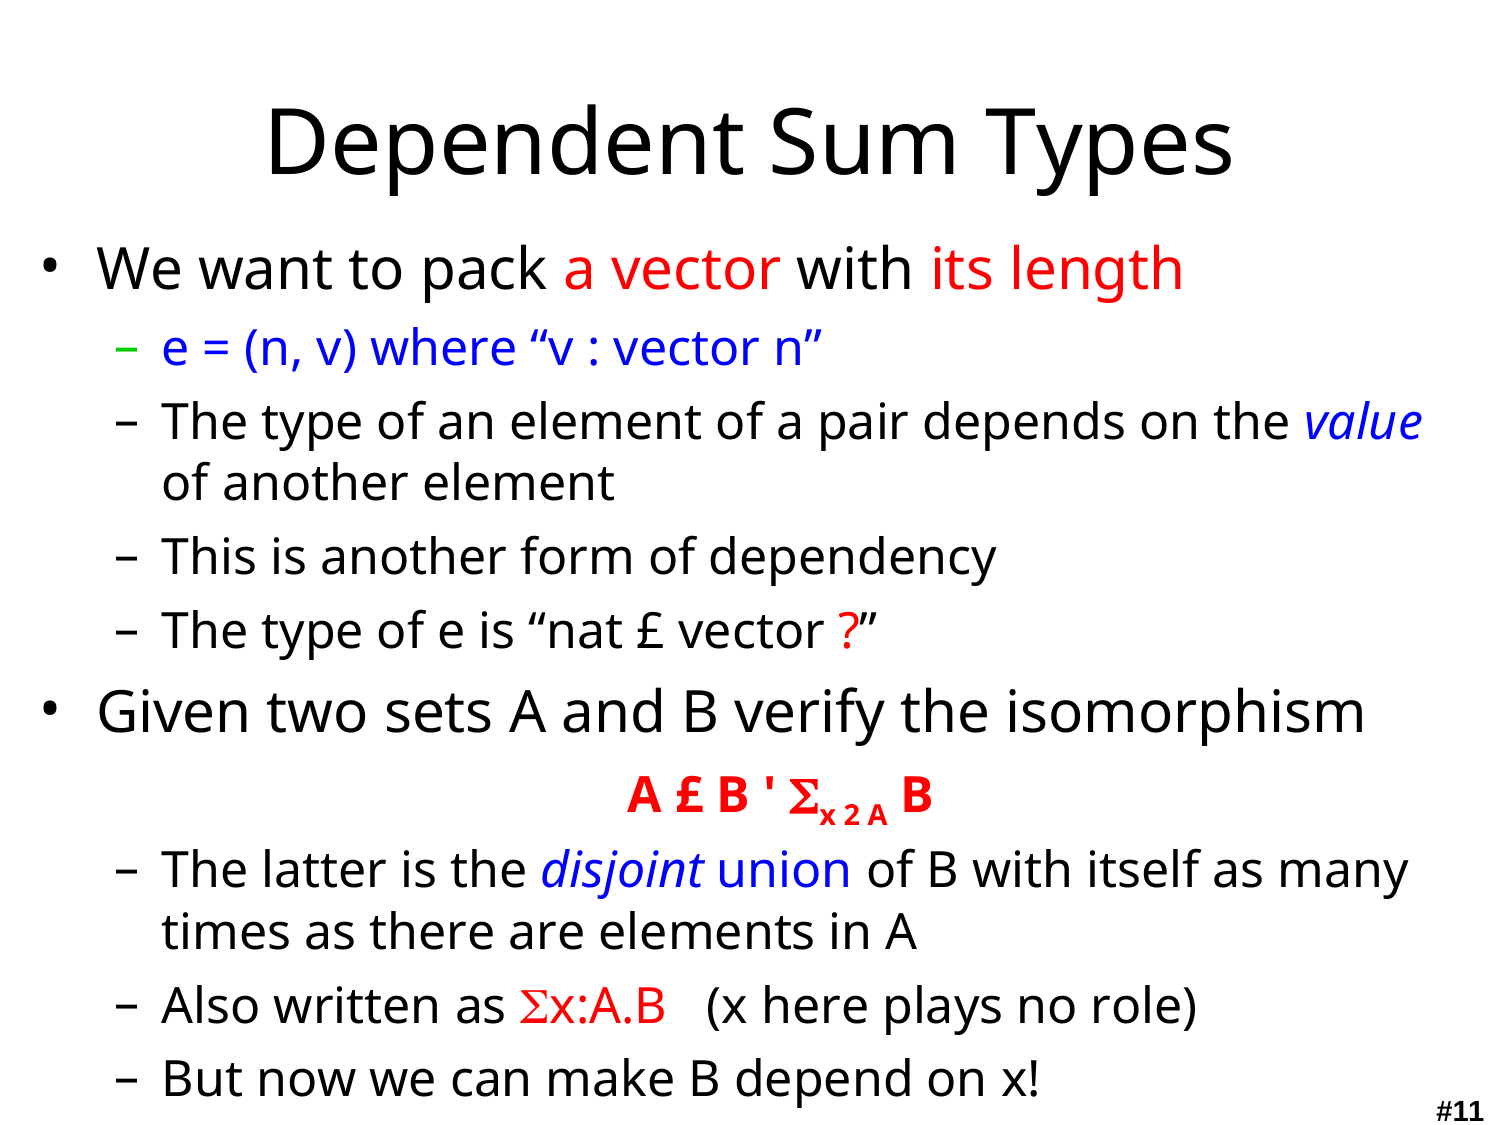

# Dependent Sum Types
We want to pack a vector with its length
e = (n, v) where “v : vector n”
The type of an element of a pair depends on the value of another element
This is another form of dependency
The type of e is “nat £ vector ?”
Given two sets A and B verify the isomorphism
A £ B ' x 2 A B
The latter is the disjoint union of B with itself as many times as there are elements in A
Also written as x:A.B (x here plays no role)
But now we can make B depend on x!
11